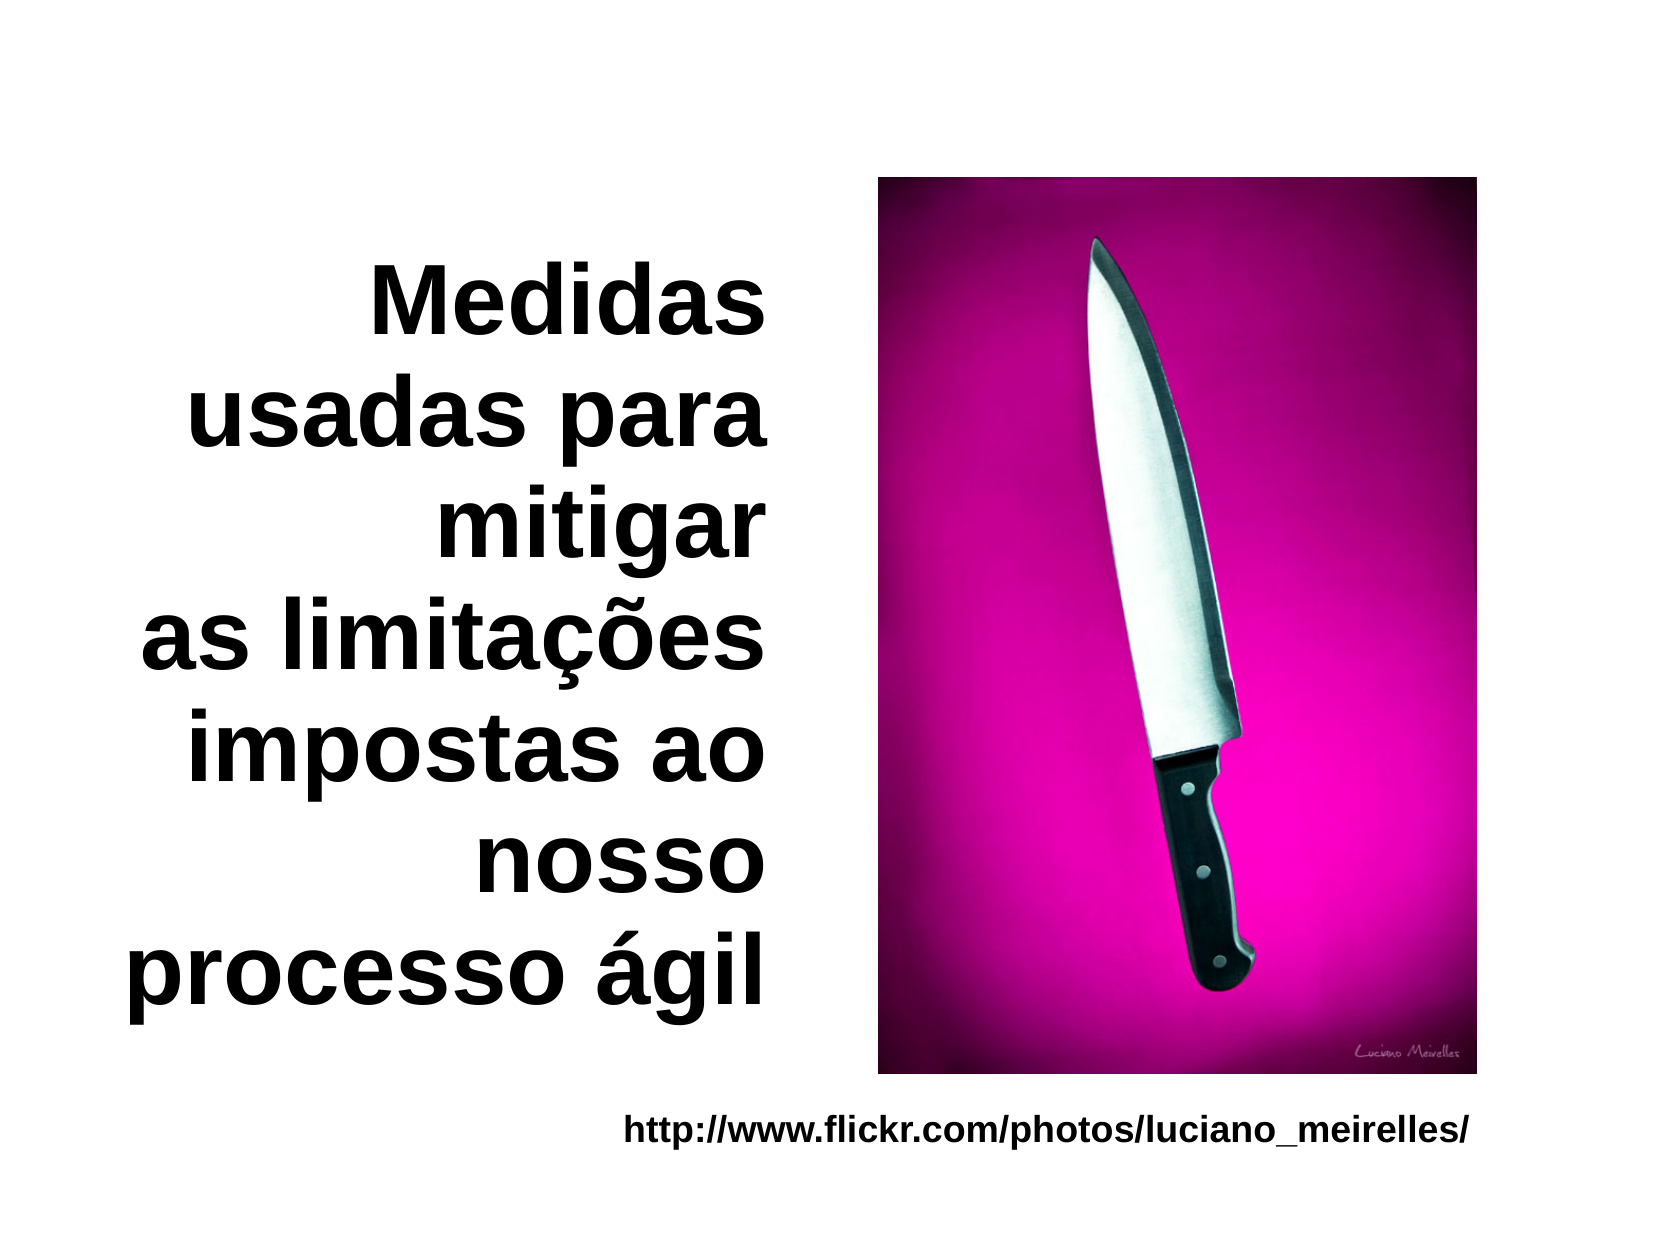

# Medidas usadas para mitigar as limitações impostas ao nosso processo ágil
http://www.flickr.com/photos/luciano_meirelles/